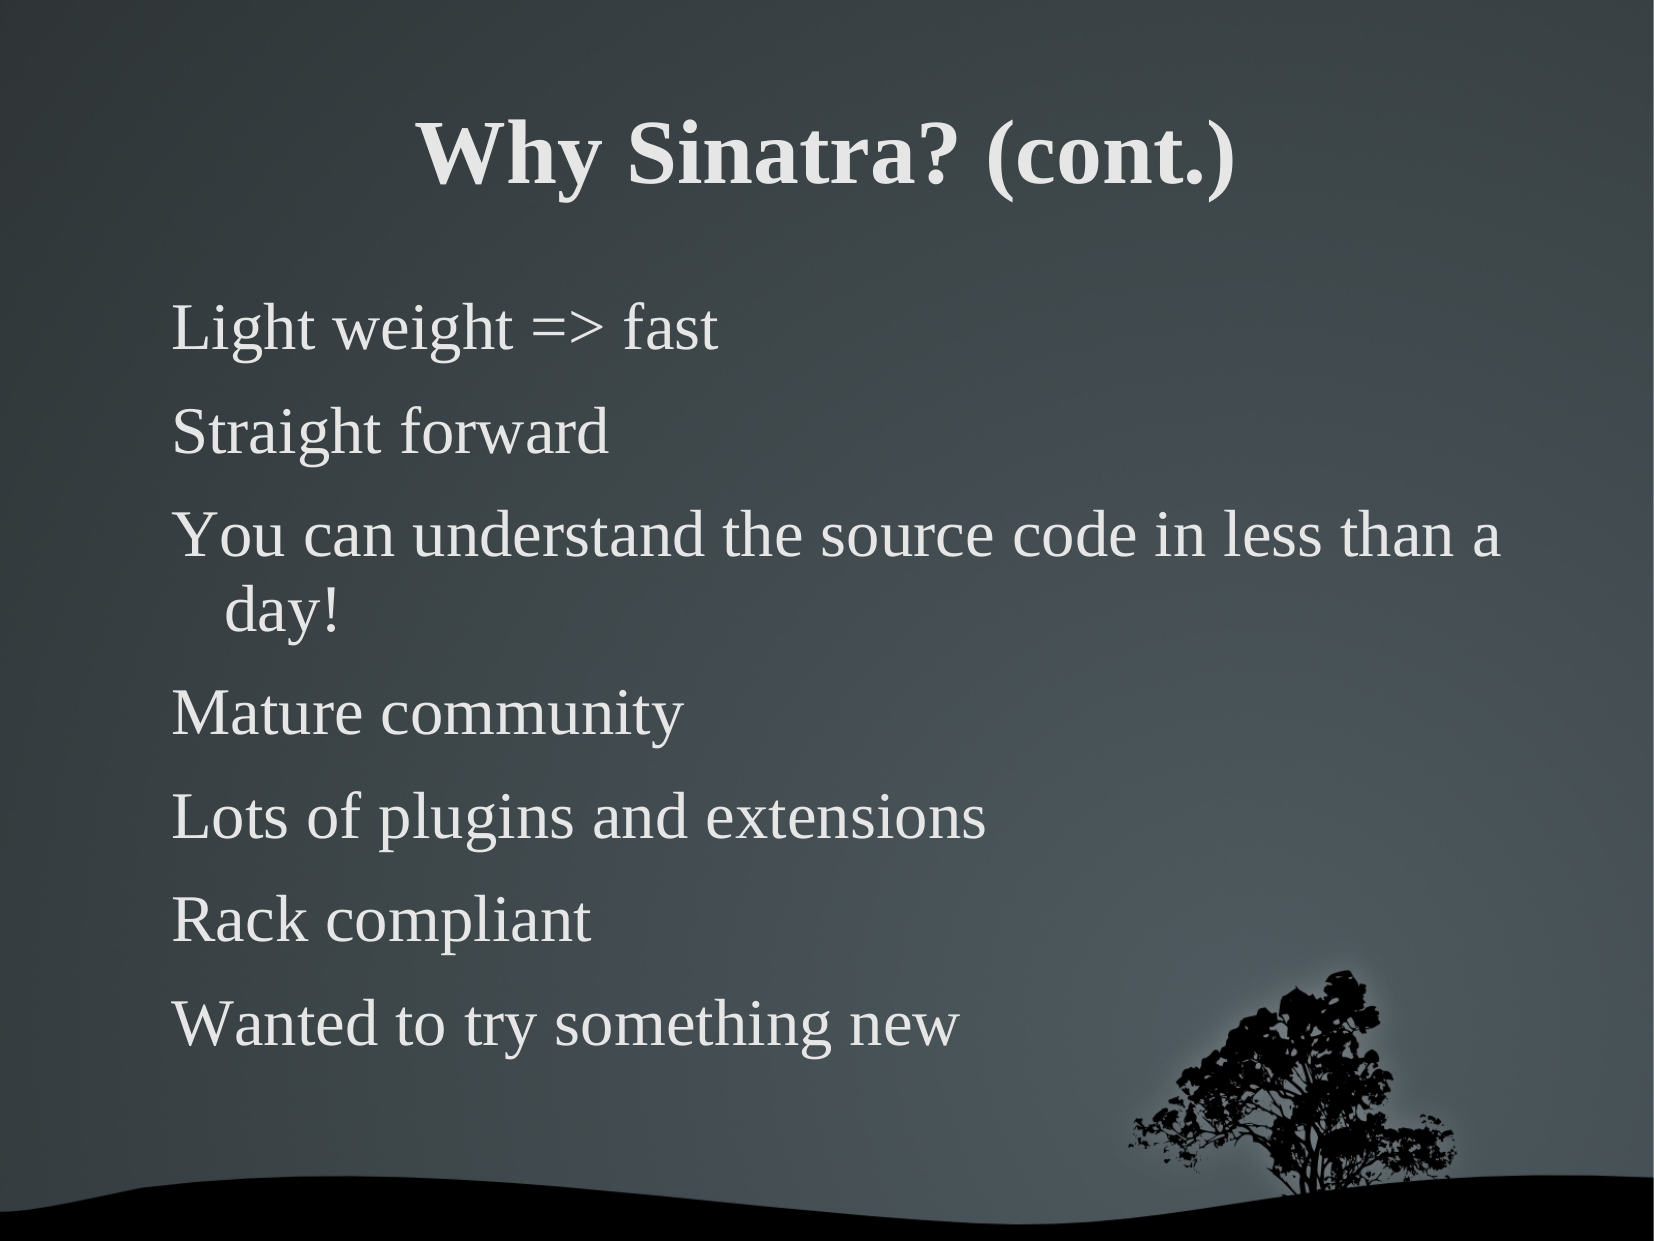

# Why Sinatra? (cont.)
Light weight => fast
Straight forward
You can understand the source code in less than a day!
Mature community
Lots of plugins and extensions
Rack compliant
Wanted to try something new